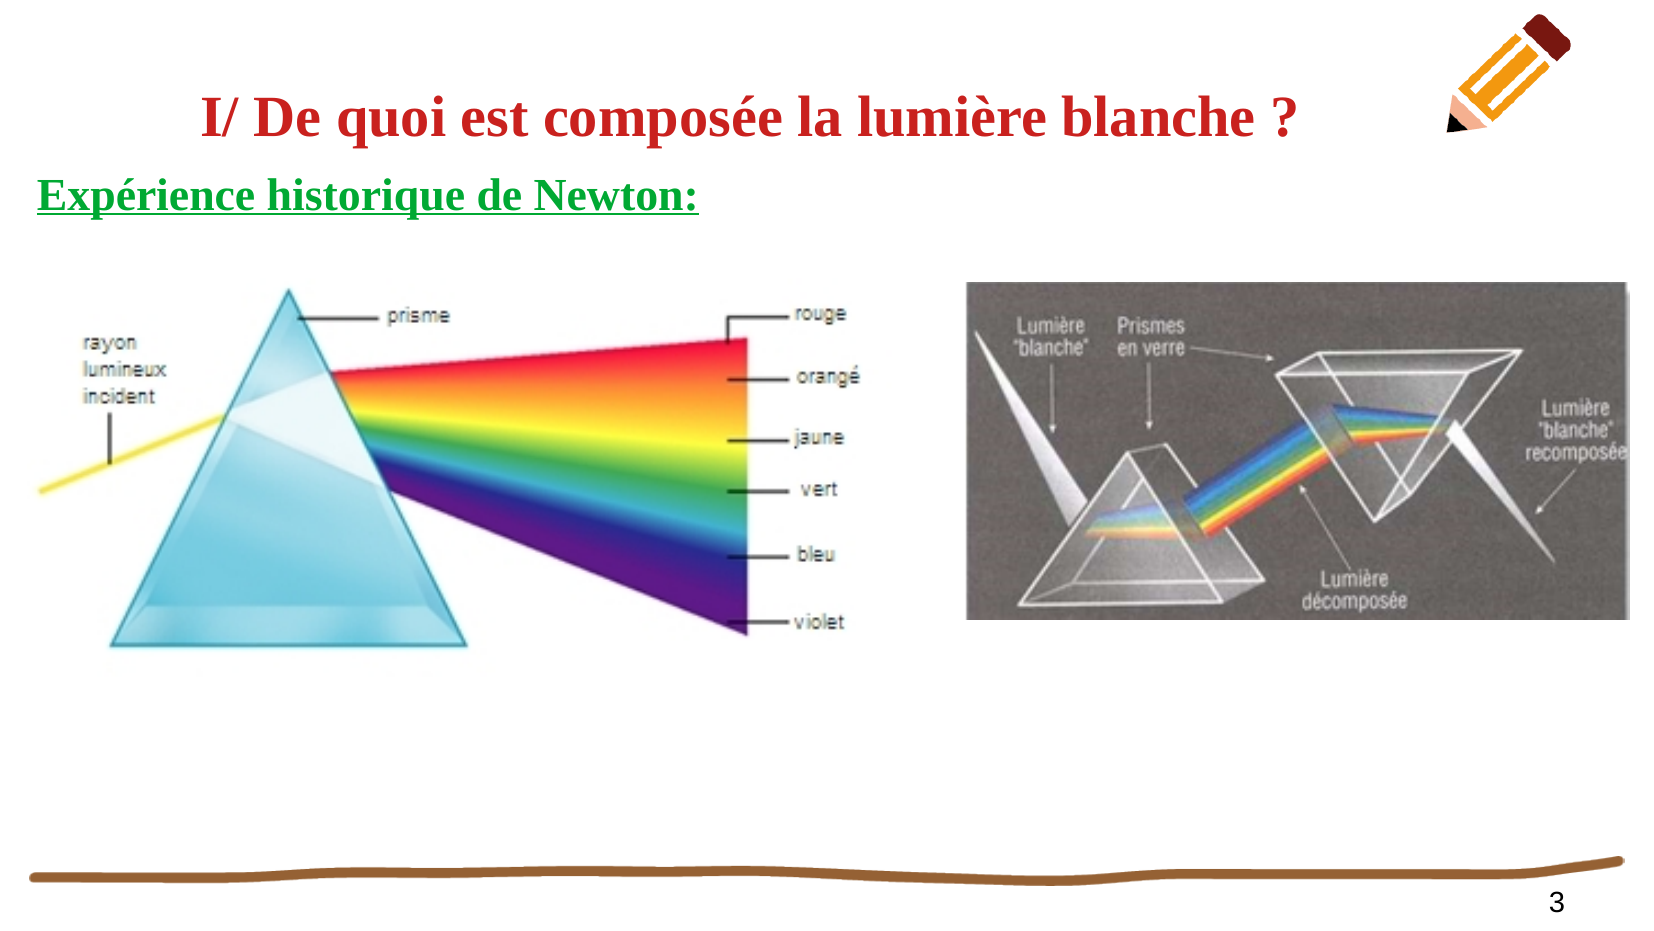

# I/ De quoi est composée la lumière blanche ?
Expérience historique de Newton:
3